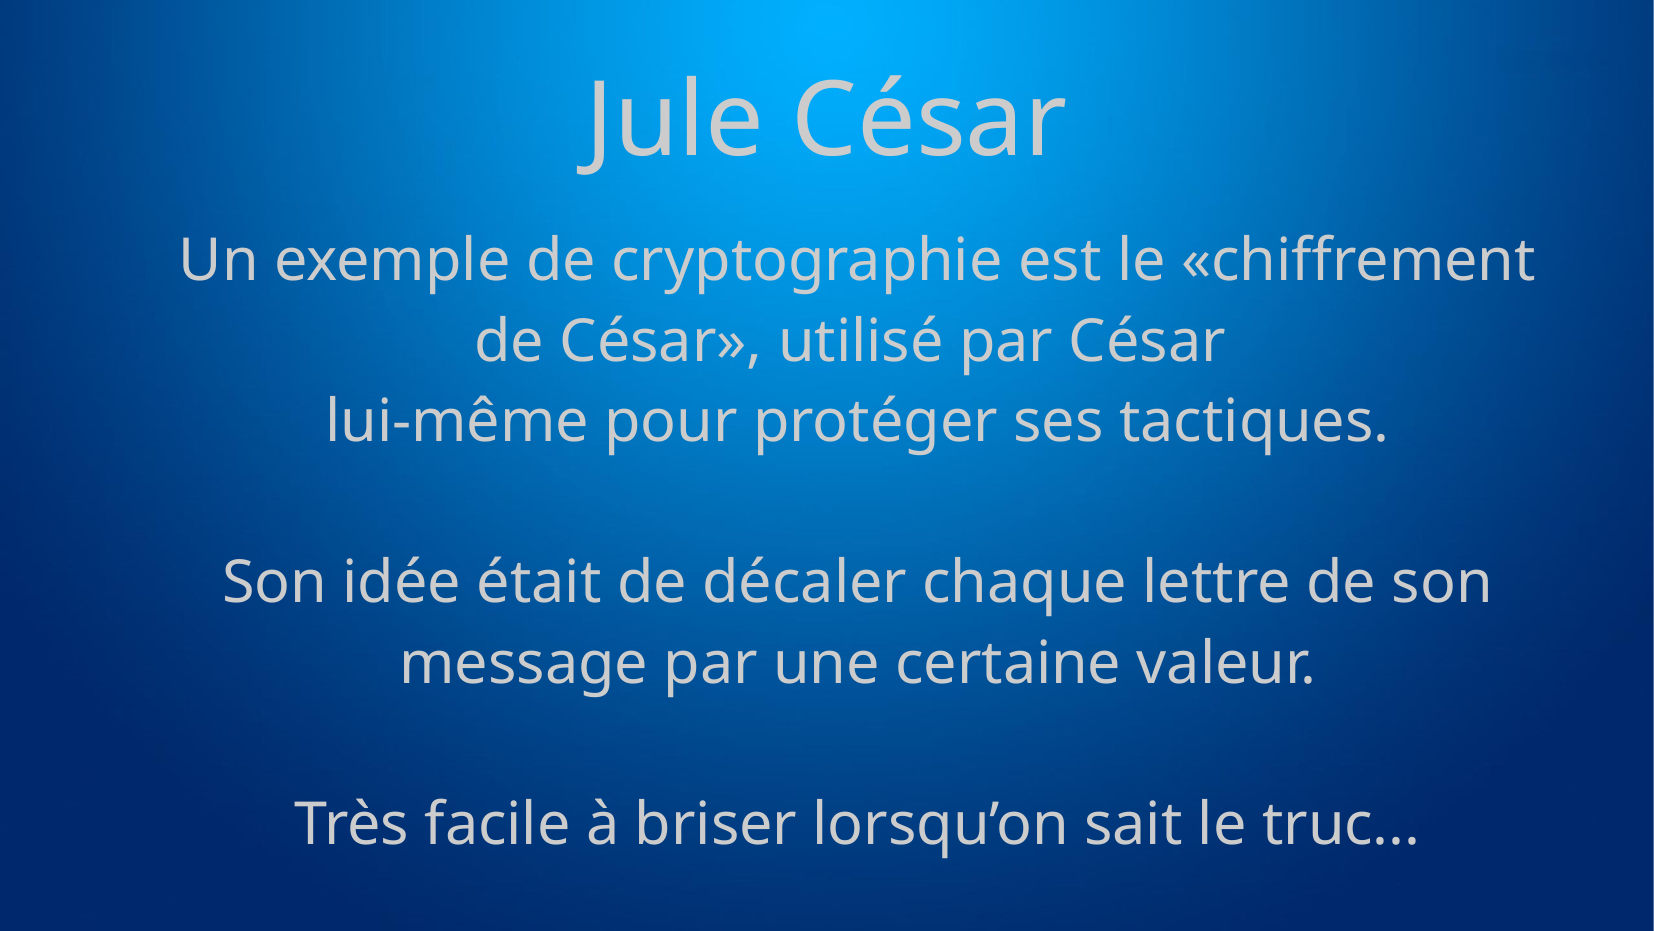

# Jule César
Un exemple de cryptographie est le «chiffrement de César», utilisé par César
lui-même pour protéger ses tactiques.
Son idée était de décaler chaque lettre de son message par une certaine valeur.
Très facile à briser lorsqu’on sait le truc...